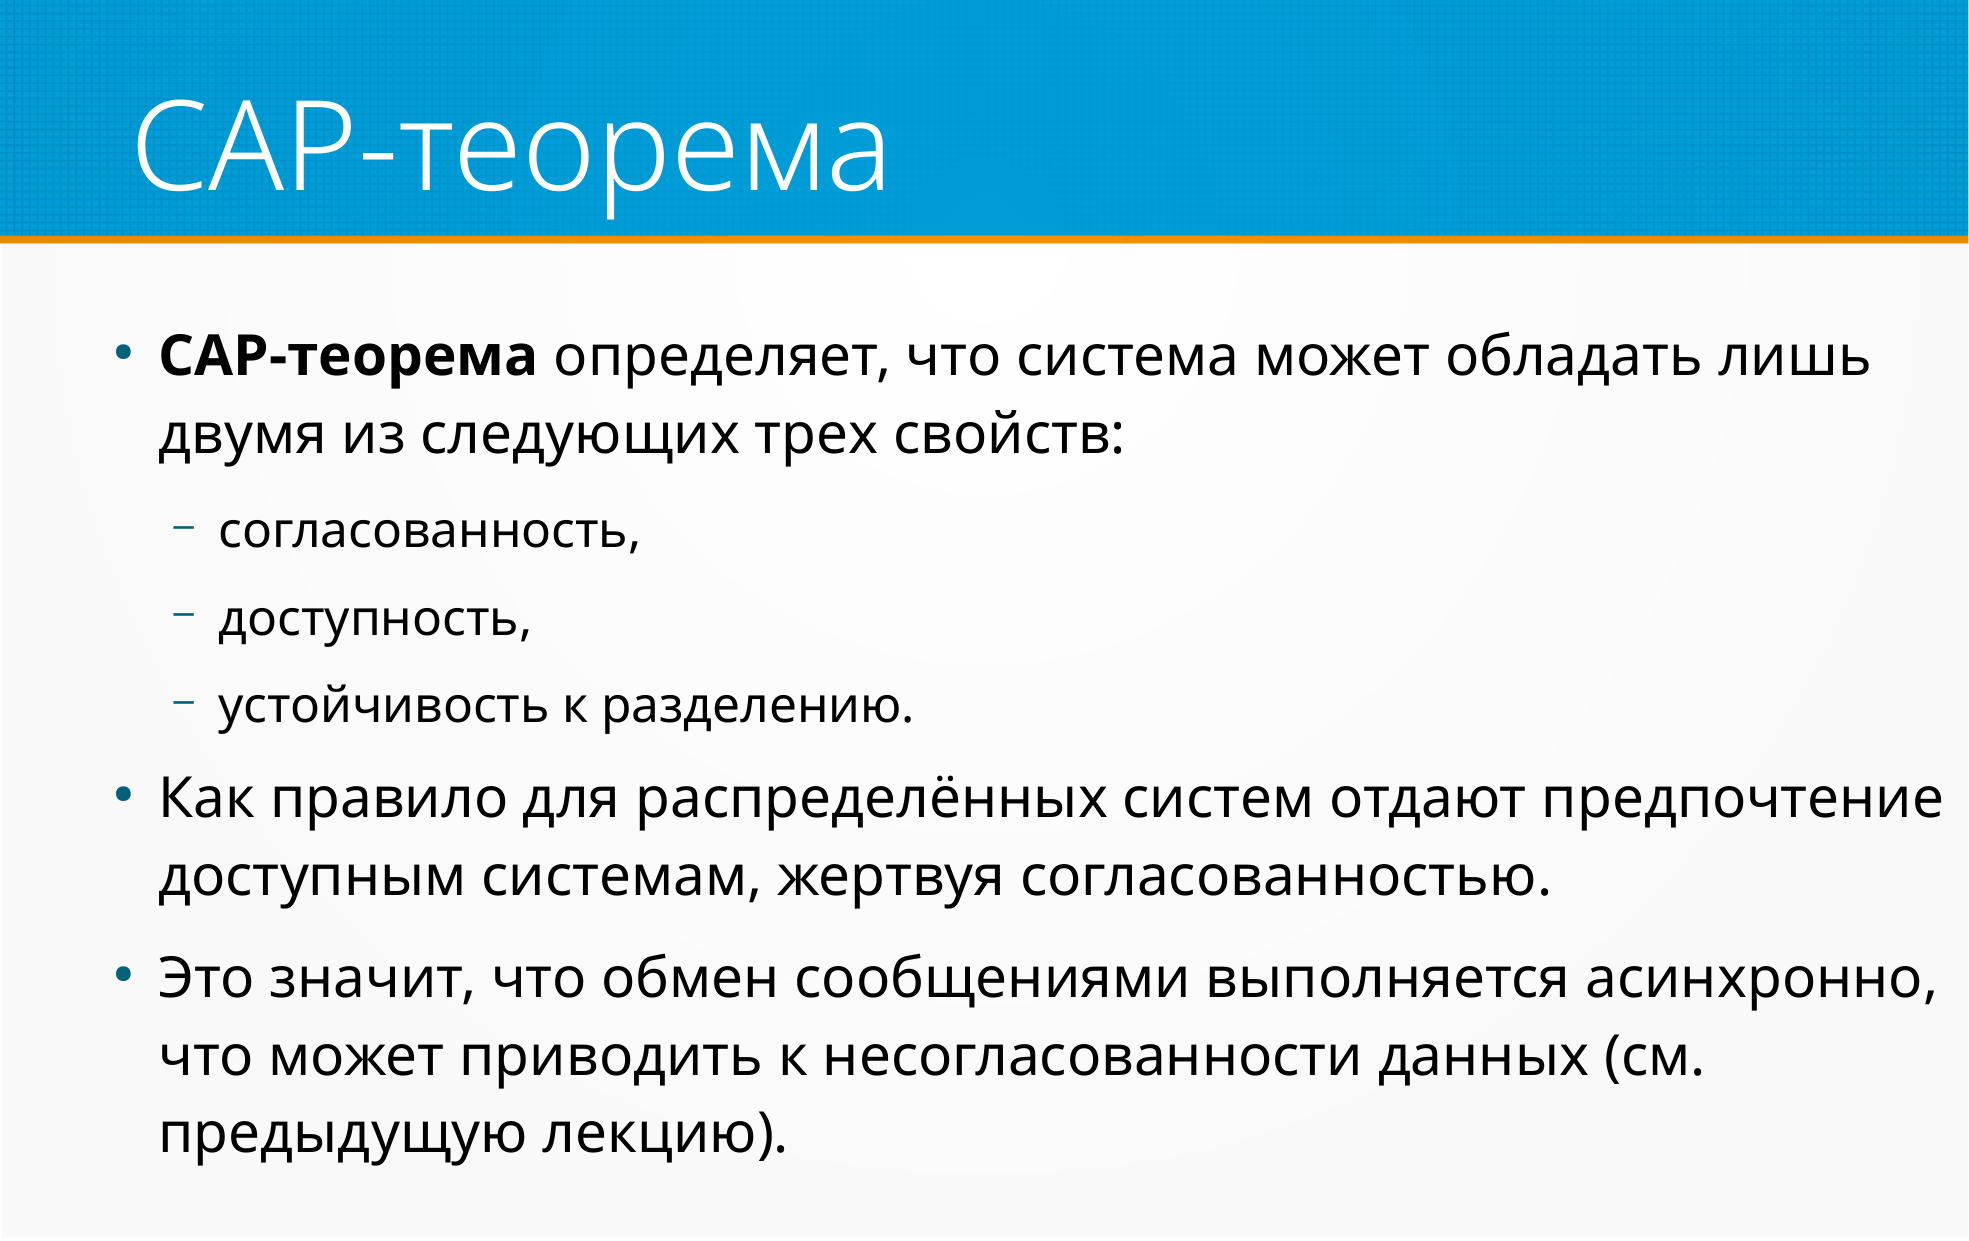

# CAP-теорема
CAP-теорема определяет, что система может обладать лишь двумя из следующих трех свойств:
согласованность,
доступность,
устойчивость к разделению.
Как правило для распределённых систем отдают предпочтение доступным системам, жертвуя согласованностью.
Это значит, что обмен сообщениями выполняется асинхронно, что может приводить к несогласованности данных (см. предыдущую лекцию).